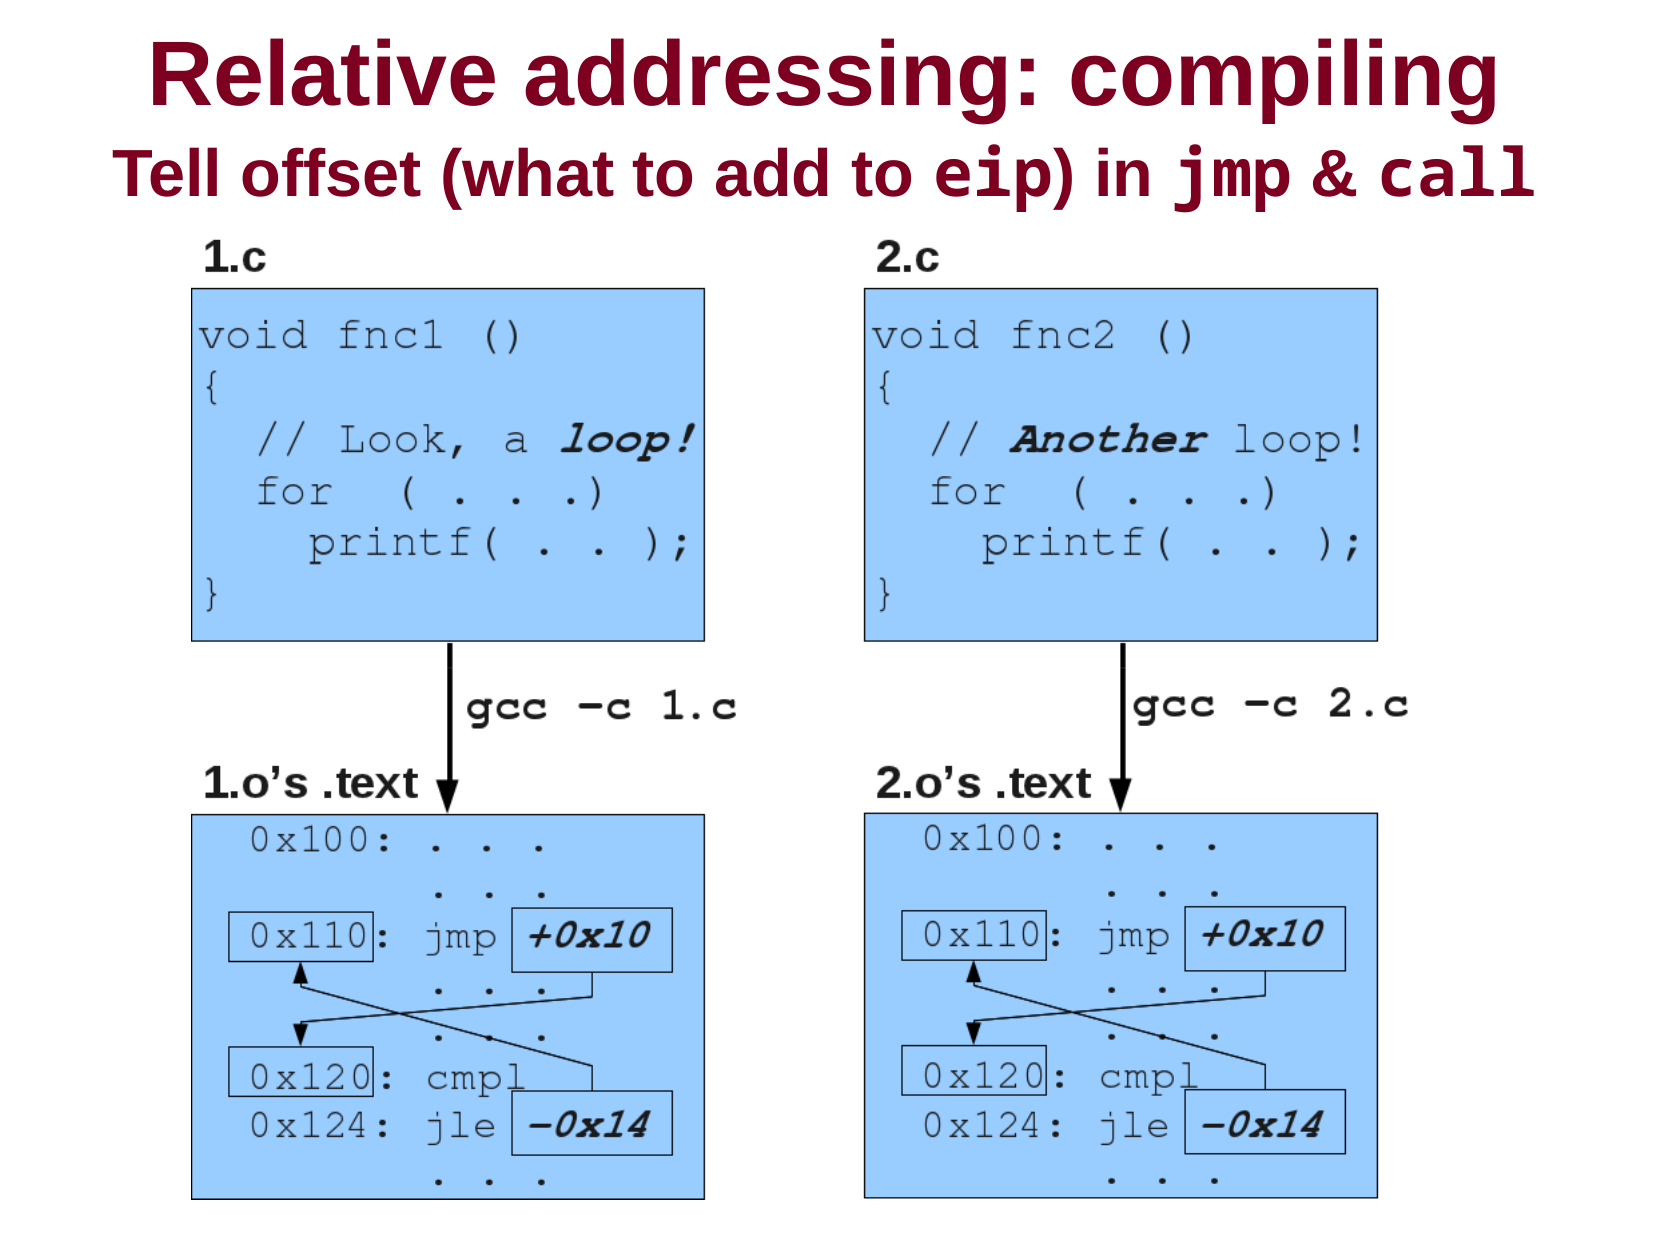

# Relative addressing: compiling Tell offset (what to add to eip) in jmp & call